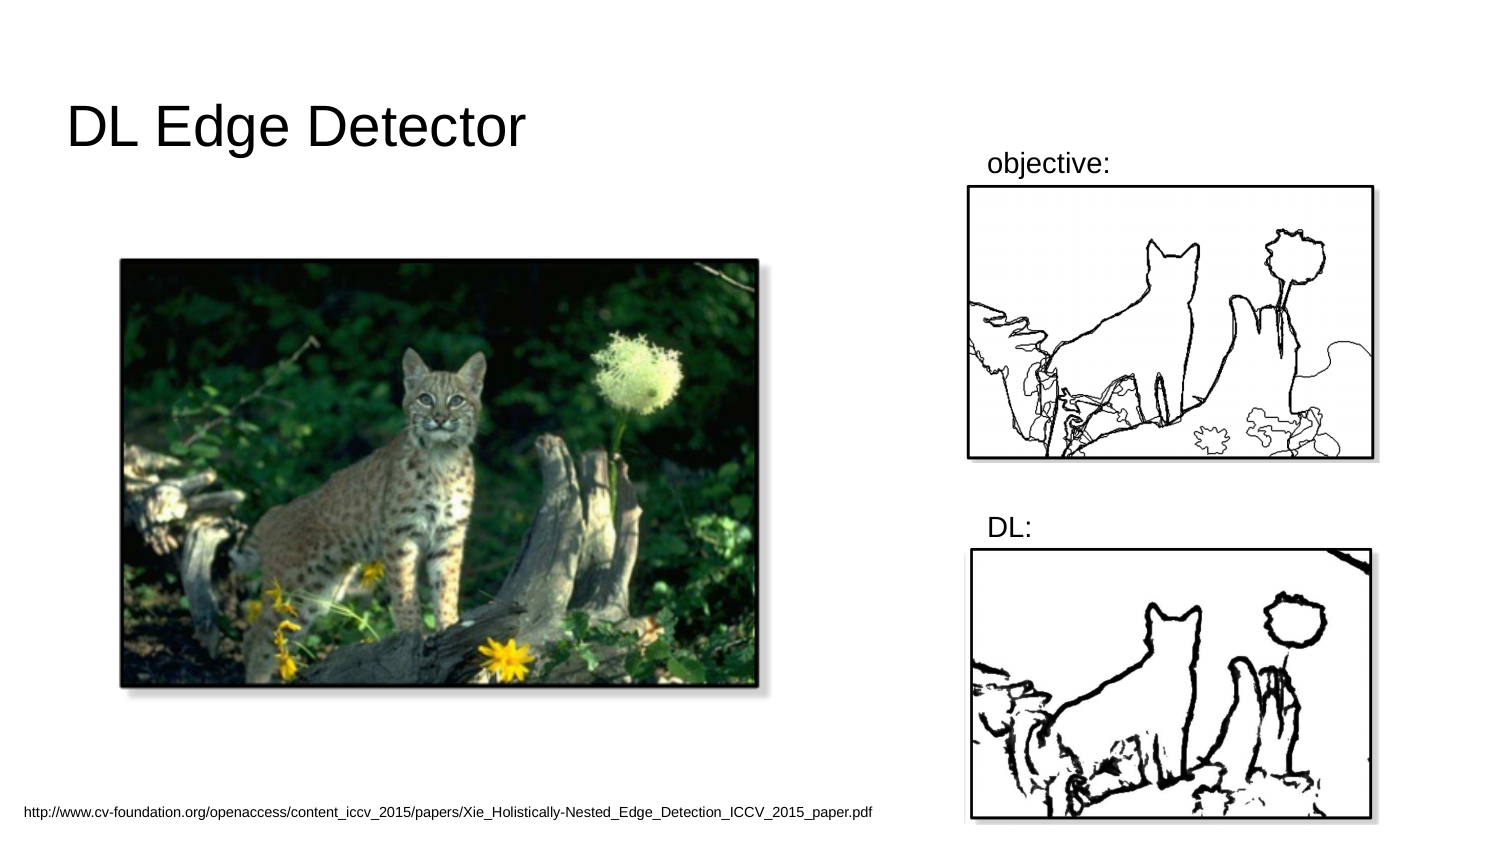

# DL Edge Detector
objective:
DL:
http://www.cv-foundation.org/openaccess/content_iccv_2015/papers/Xie_Holistically-Nested_Edge_Detection_ICCV_2015_paper.pdf